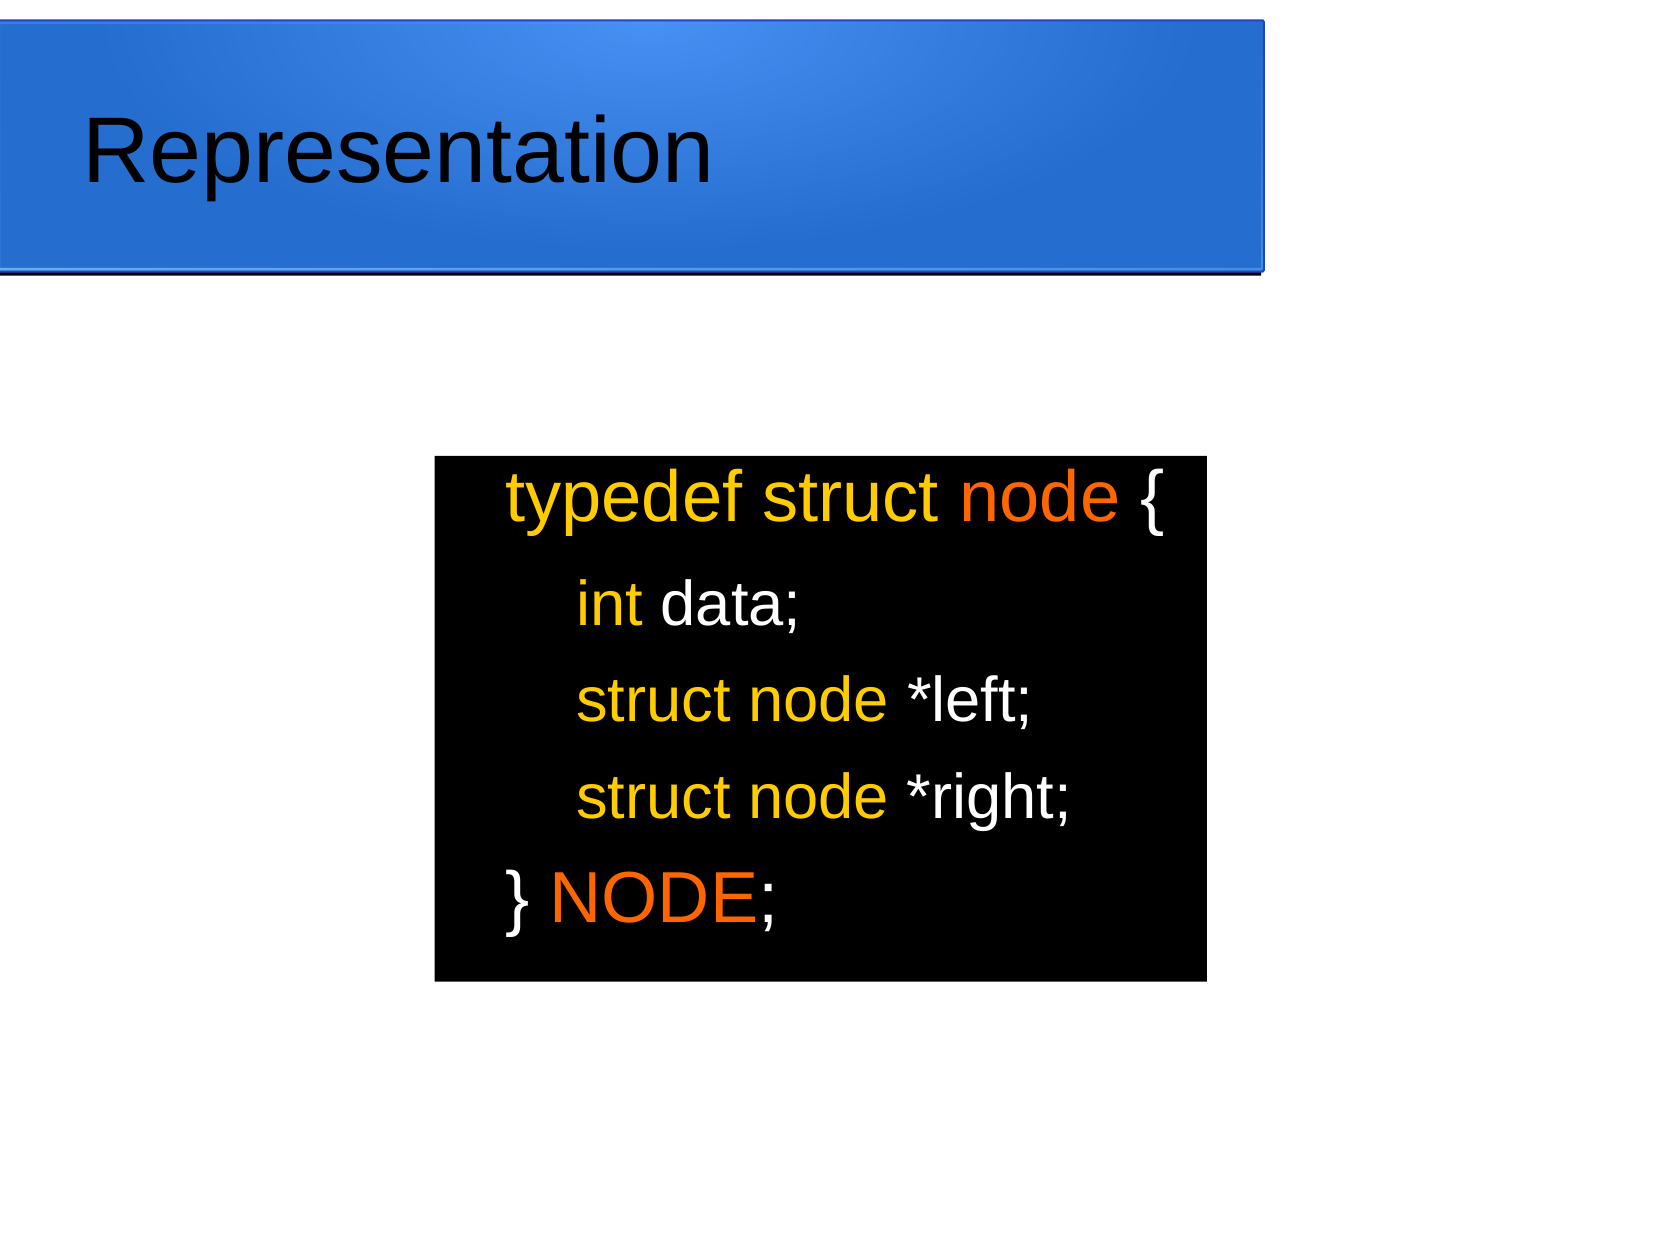

# Representation
typedef struct node {
int data;
struct node *left;
struct node *right;
} NODE;